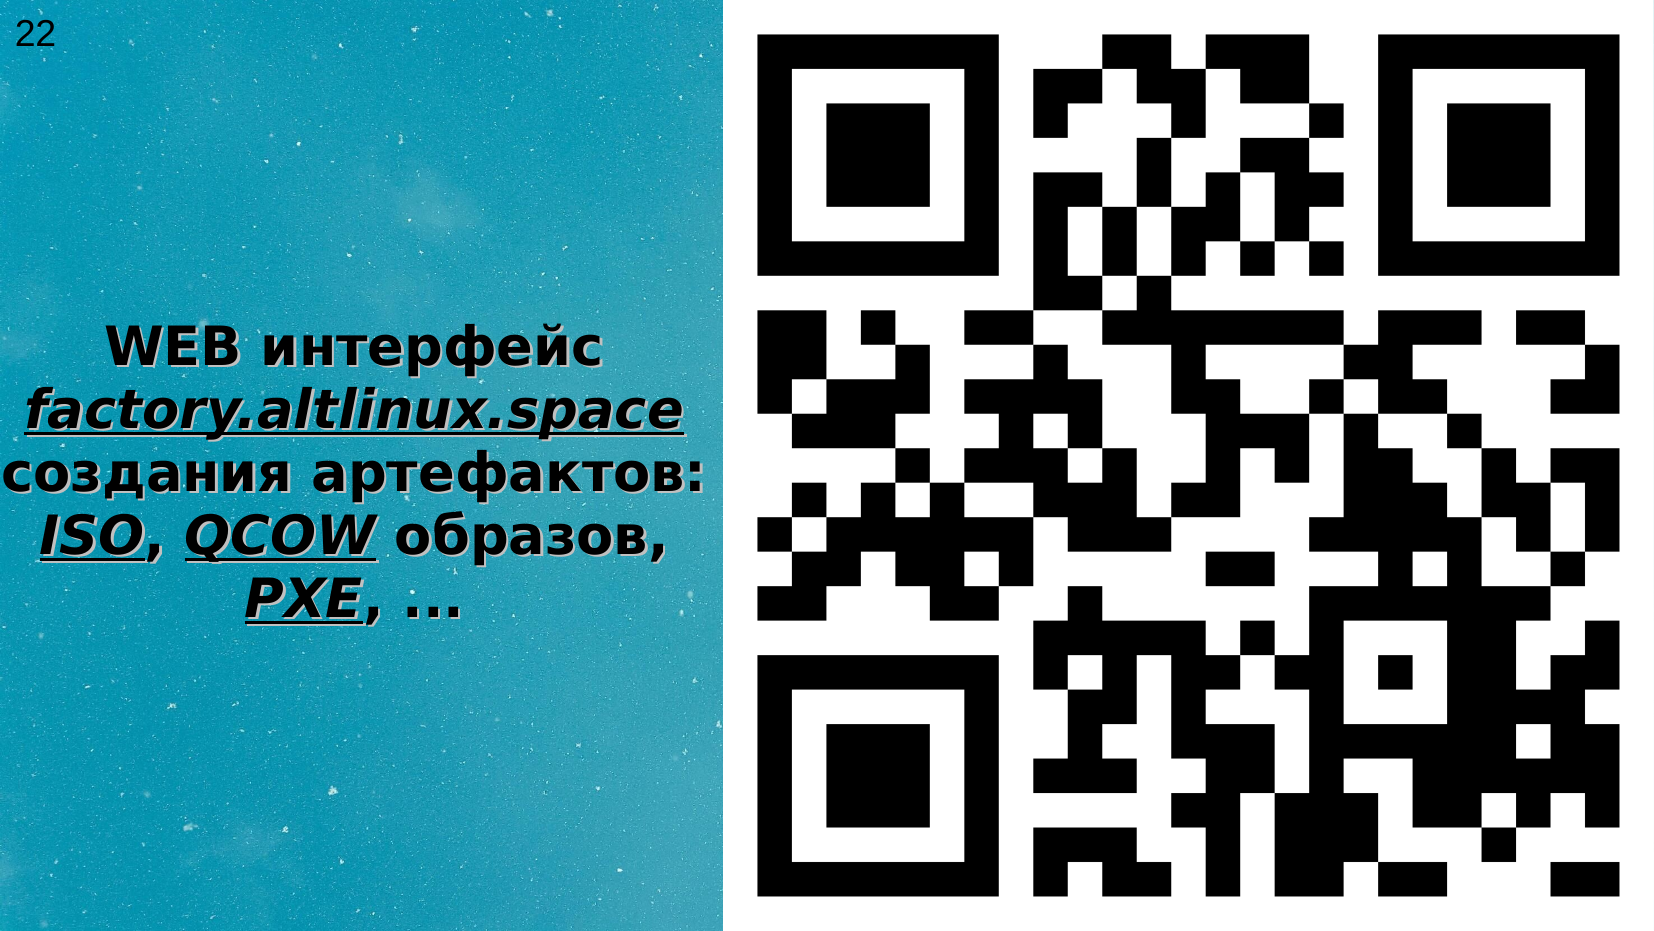

# WEB интерфейс factory.altlinux.space создания артефактов: ISO, QCOW образов, PXE, ...